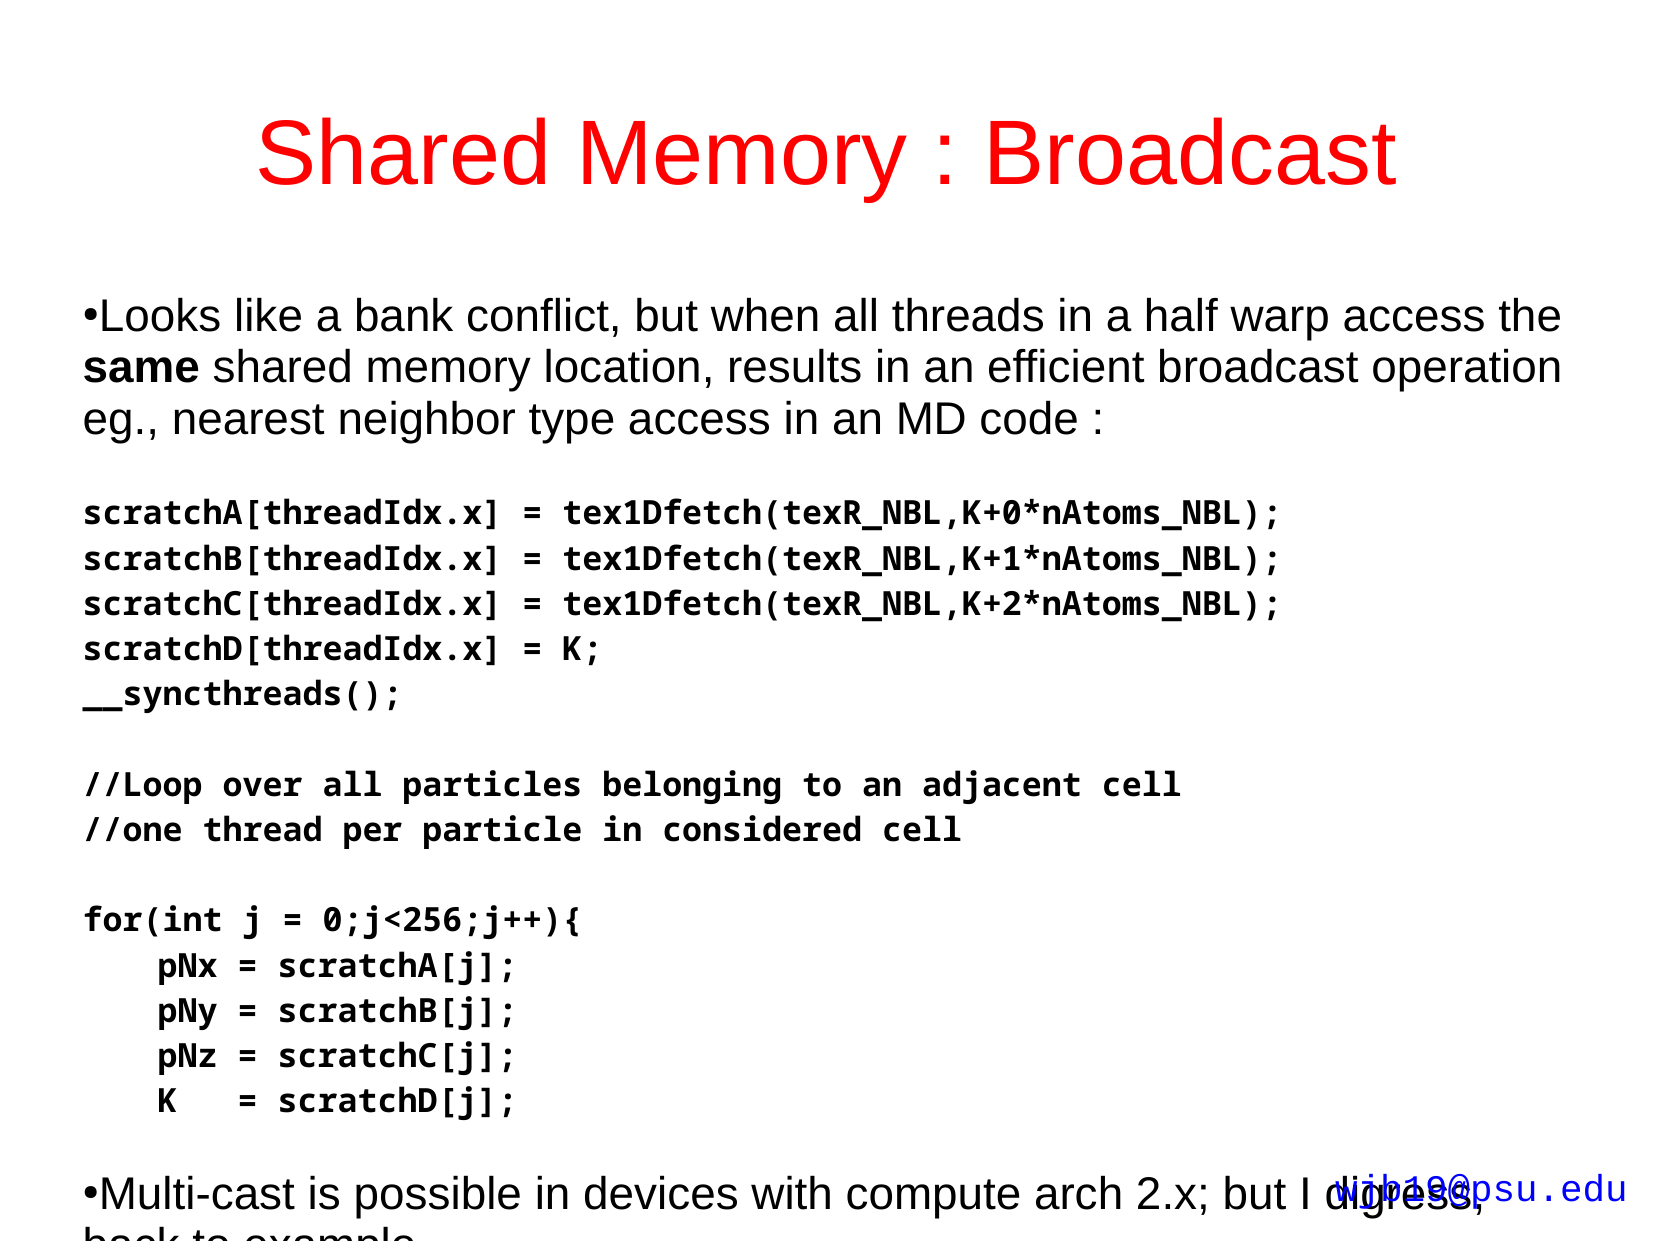

# Shared Memory : Broadcast
Looks like a bank conflict, but when all threads in a half warp access the same shared memory location, results in an efficient broadcast operation eg., nearest neighbor type access in an MD code :
scratchA[threadIdx.x] = tex1Dfetch(texR_NBL,K+0*nAtoms_NBL);
scratchB[threadIdx.x] = tex1Dfetch(texR_NBL,K+1*nAtoms_NBL);
scratchC[threadIdx.x] = tex1Dfetch(texR_NBL,K+2*nAtoms_NBL);
scratchD[threadIdx.x] = K;
__syncthreads();
//Loop over all particles belonging to an adjacent cell
//one thread per particle in considered cell
for(int j = 0;j<256;j++){
	pNx = scratchA[j];
 	pNy = scratchB[j];
 	pNz = scratchC[j];
 	K = scratchD[j];
Multi-cast is possible in devices with compute arch 2.x; but I digress, back to example...
wjb19@psu.edu